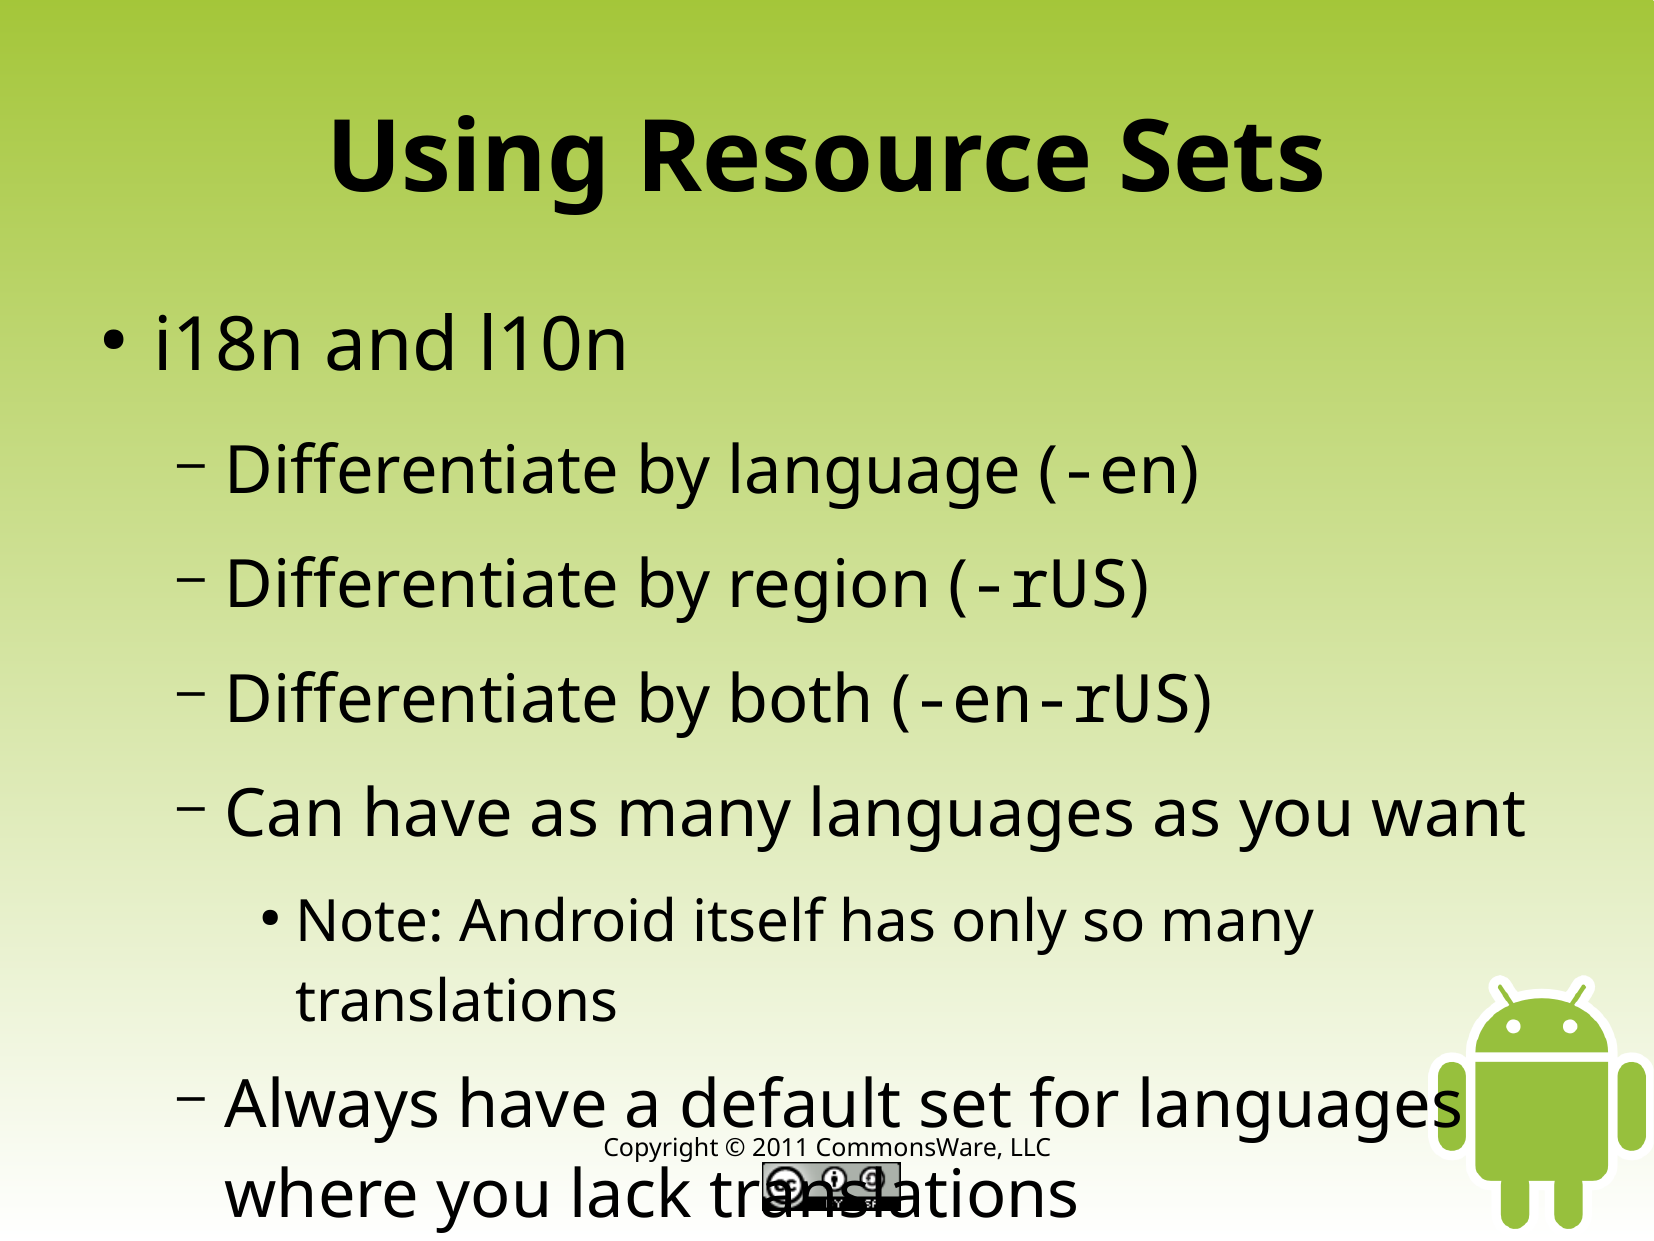

# Using Resource Sets
i18n and l10n
Differentiate by language (-en)
Differentiate by region (-rUS)
Differentiate by both (-en-rUS)
Can have as many languages as you want
Note: Android itself has only so many translations
Always have a default set for languages
where you lack translations